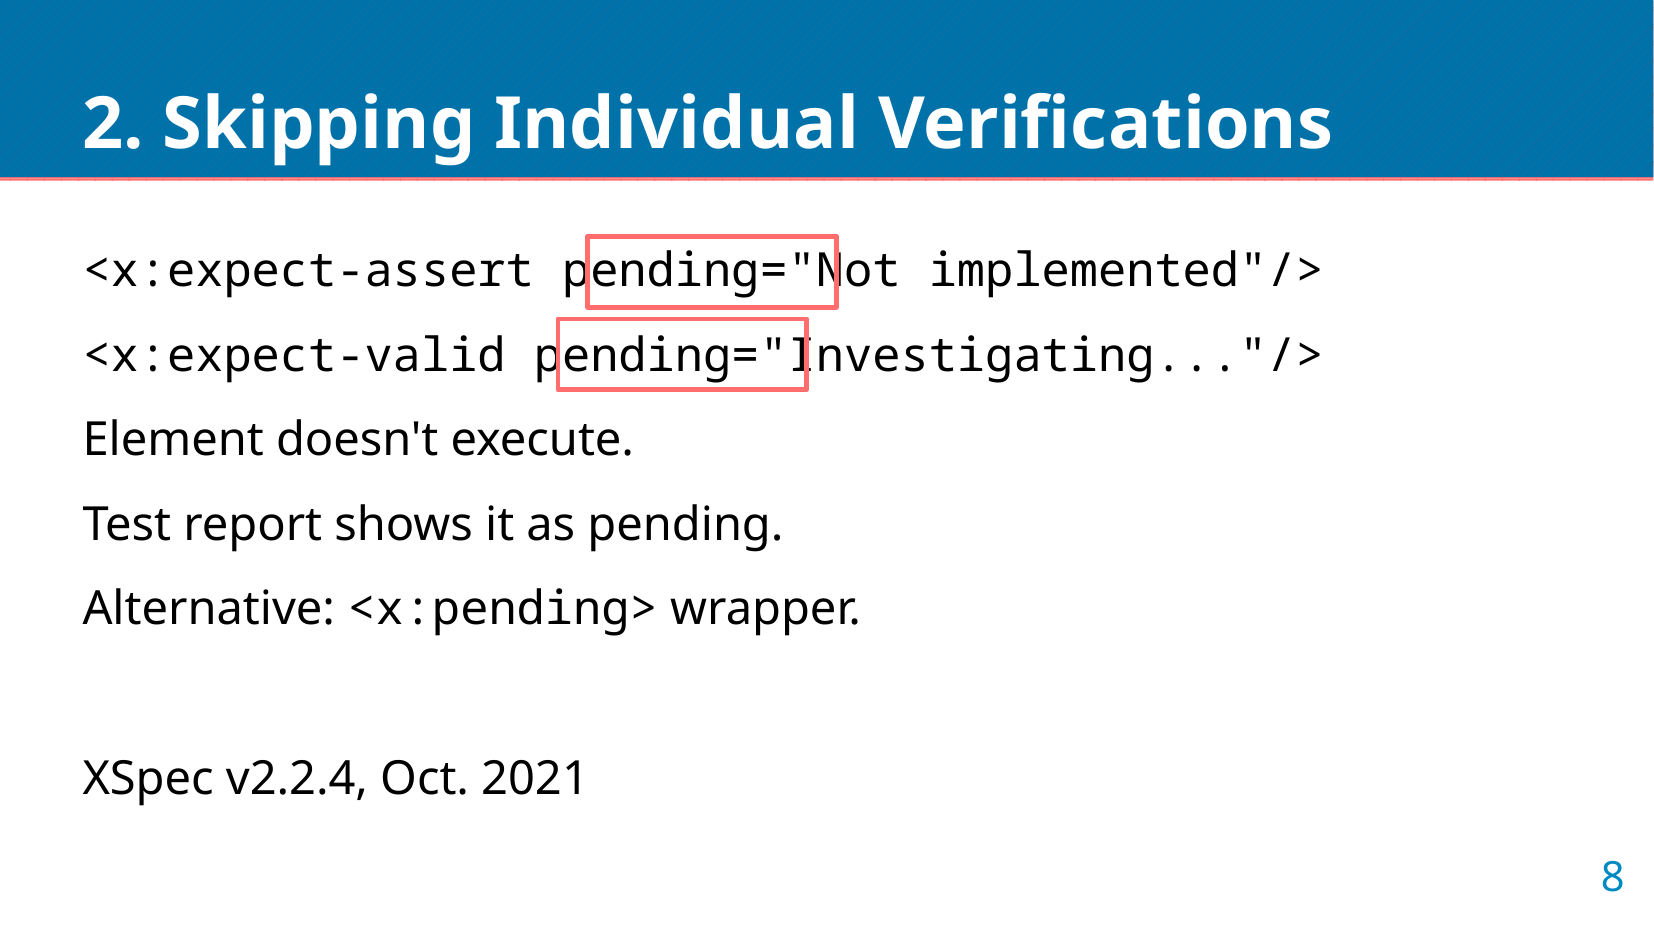

# 2. Skipping Individual Verifications
<x:expect-assert pending="Not implemented"/>
<x:expect-valid pending="Investigating..."/>
Element doesn't execute.
Test report shows it as pending.
Alternative: <x:pending> wrapper.
XSpec v2.2.4, Oct. 2021